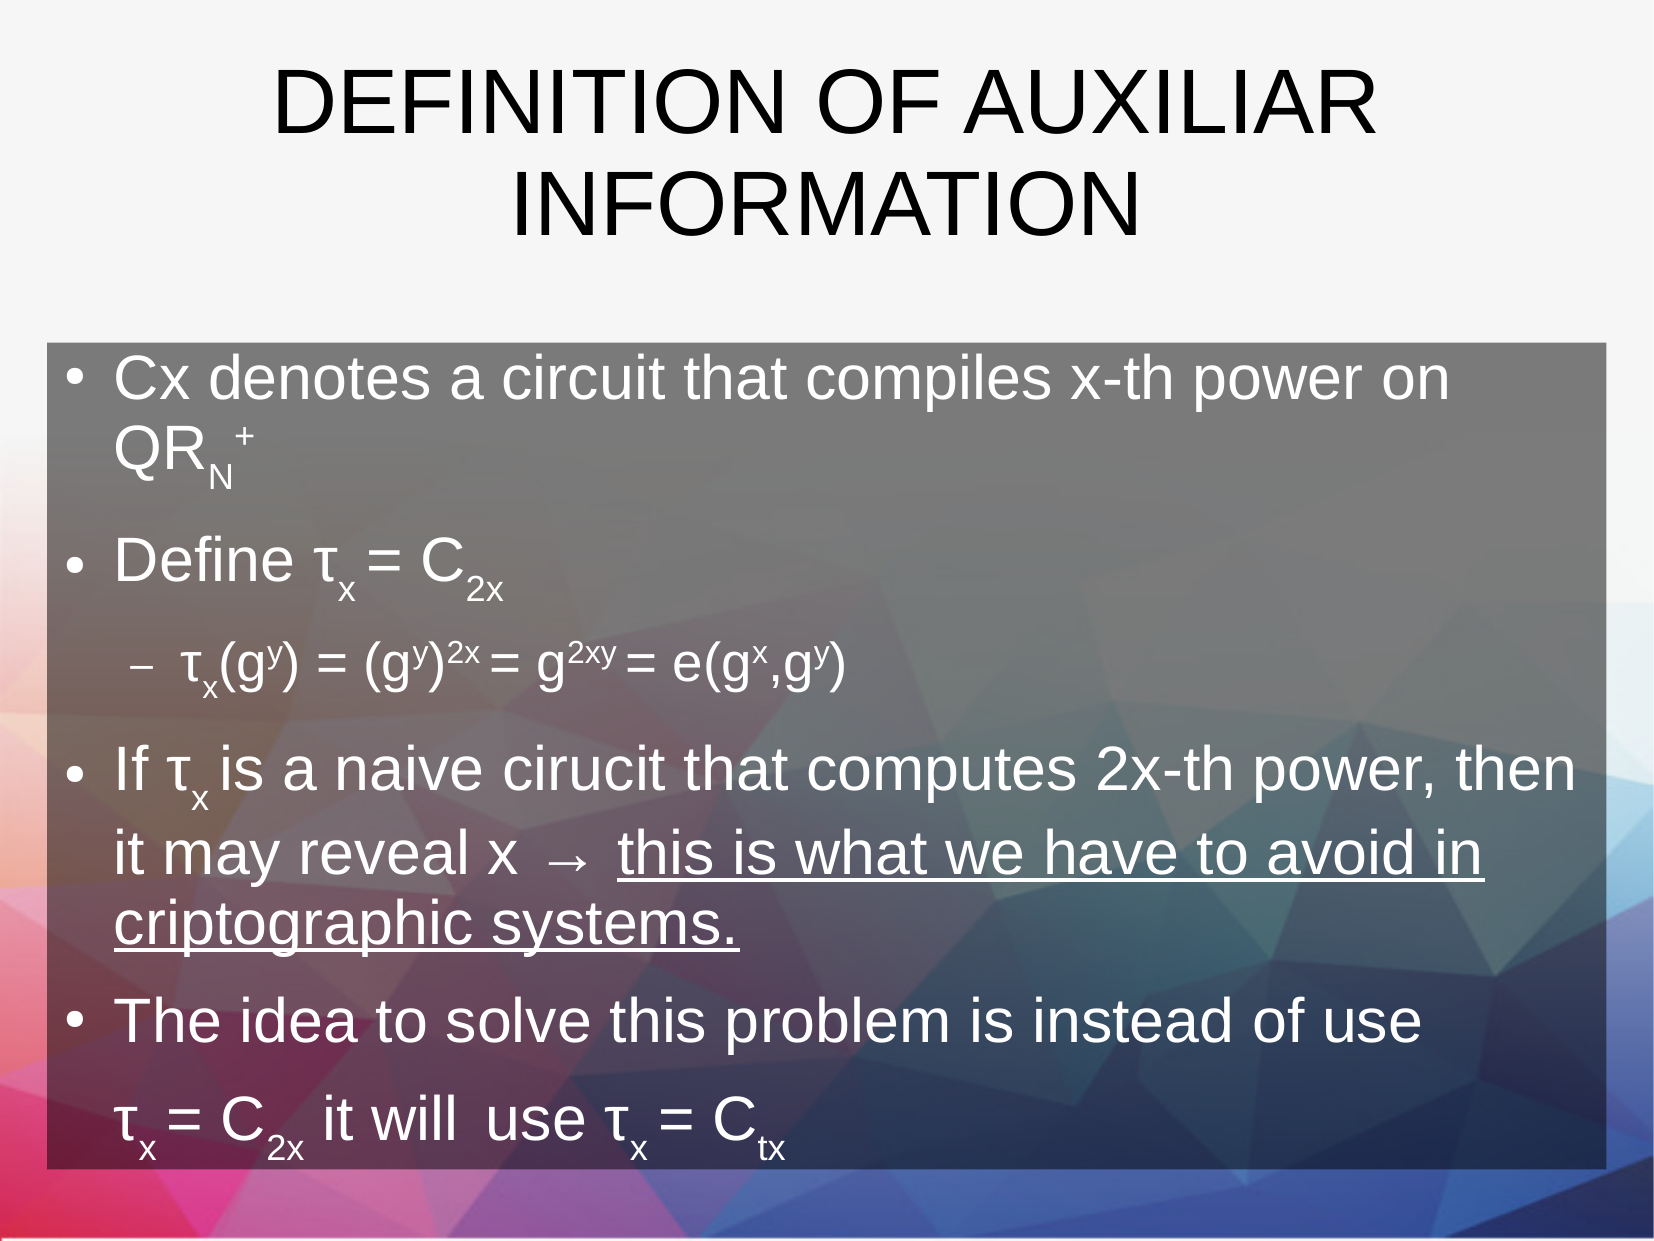

# DEFINITION OF AUXILIAR INFORMATION
Cx denotes a circuit that compiles x-th power on QRN+
Define τx = C2x
τx(gy) = (gy)2x = g2xy = e(gx,gy)
If τx is a naive cirucit that computes 2x-th power, then it may reveal x → this is what we have to avoid in criptographic systems.
The idea to solve this problem is instead of use
τx = C2x it will use τx = Ctx